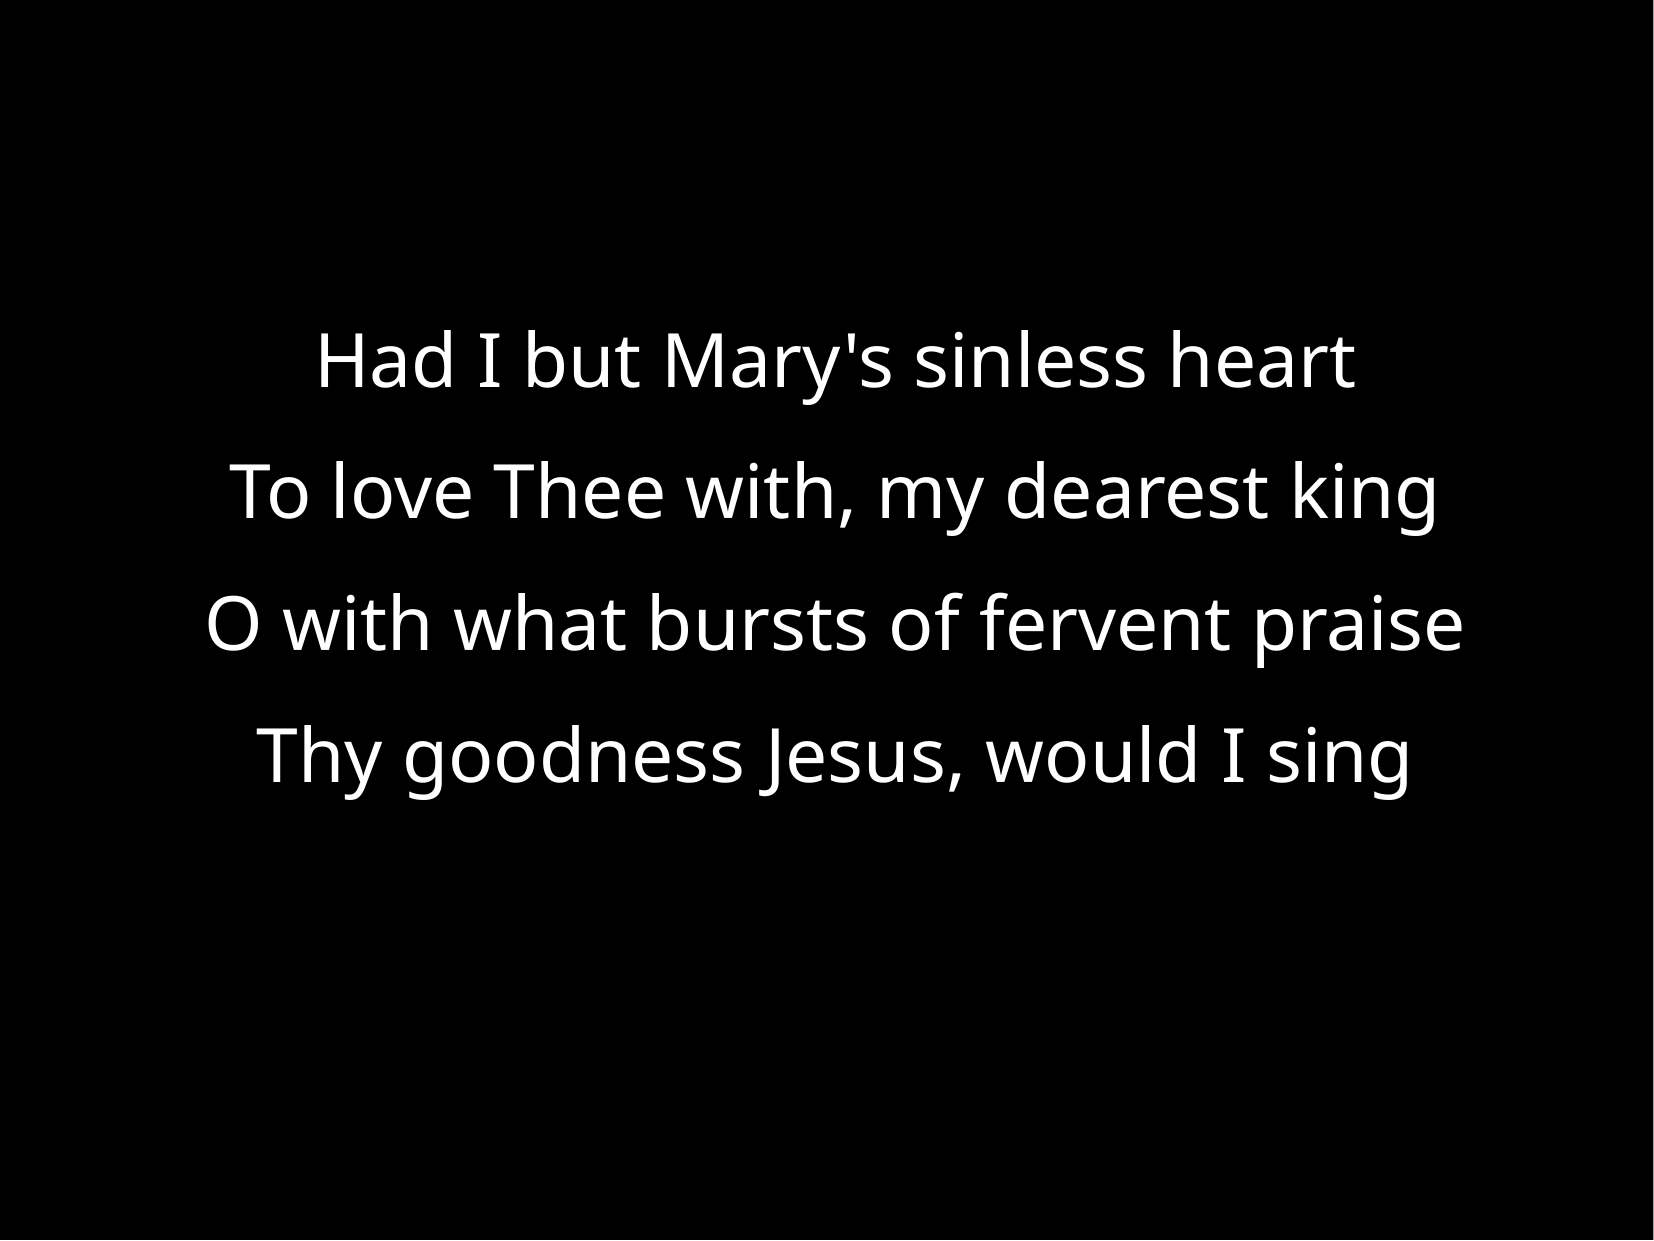

#
Had I but Mary's sinless heart
To love Thee with, my dearest king
O with what bursts of fervent praise
Thy goodness Jesus, would I sing